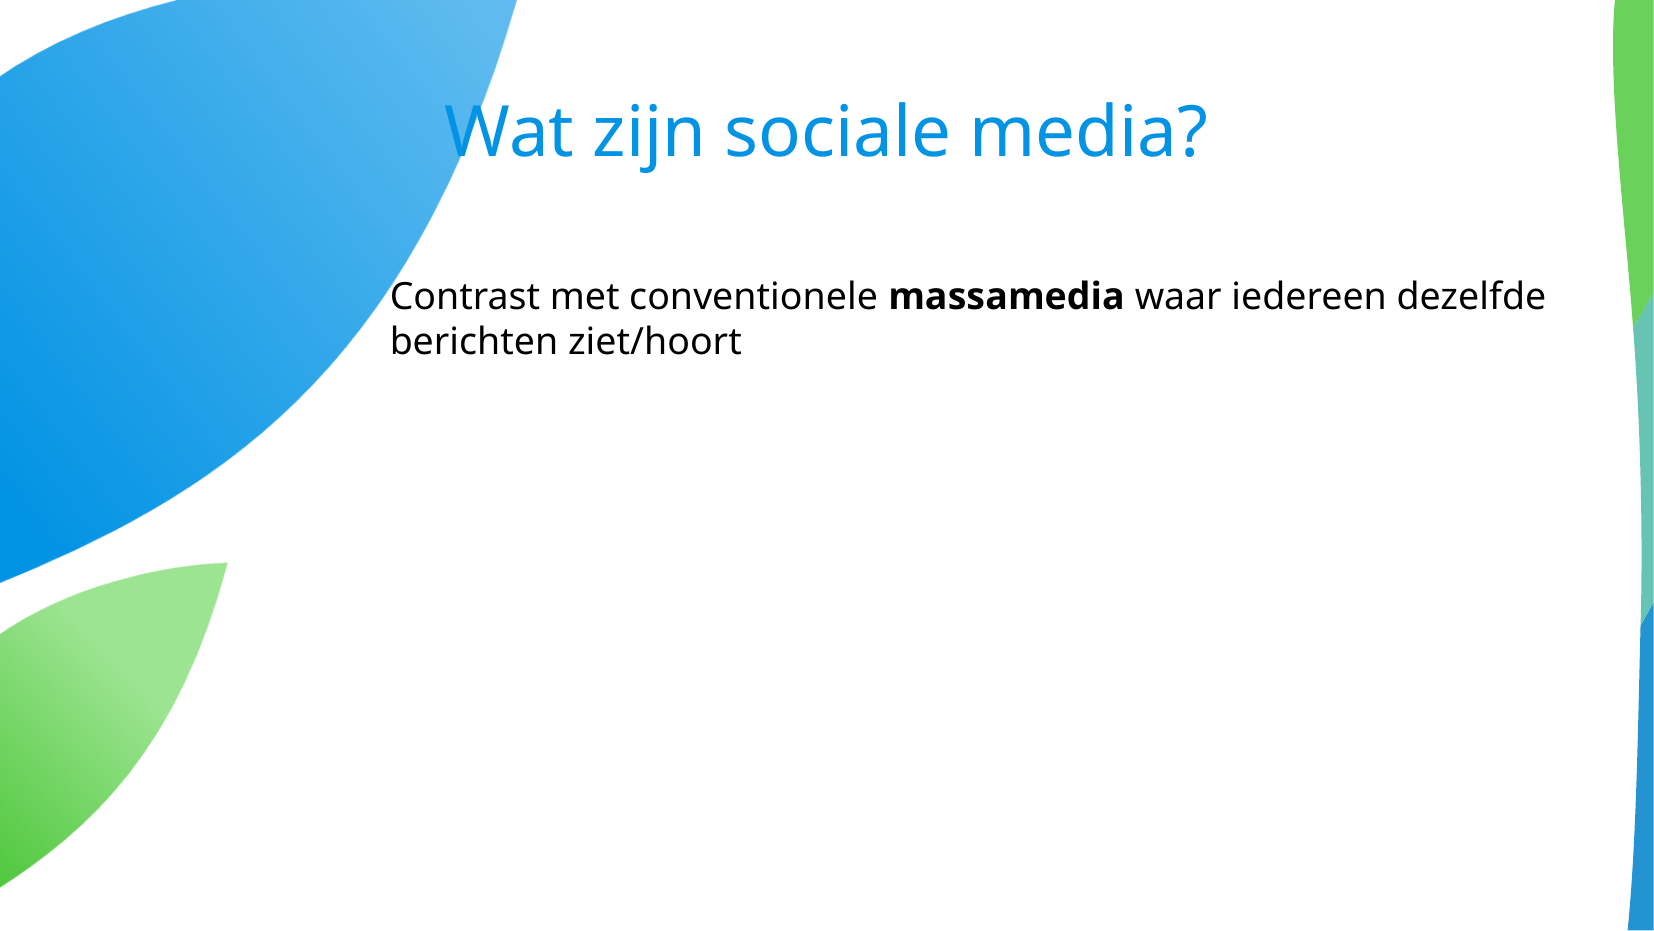

Wat zijn sociale media?
Contrast met conventionele massamedia waar iedereen dezelfde berichten ziet/hoort